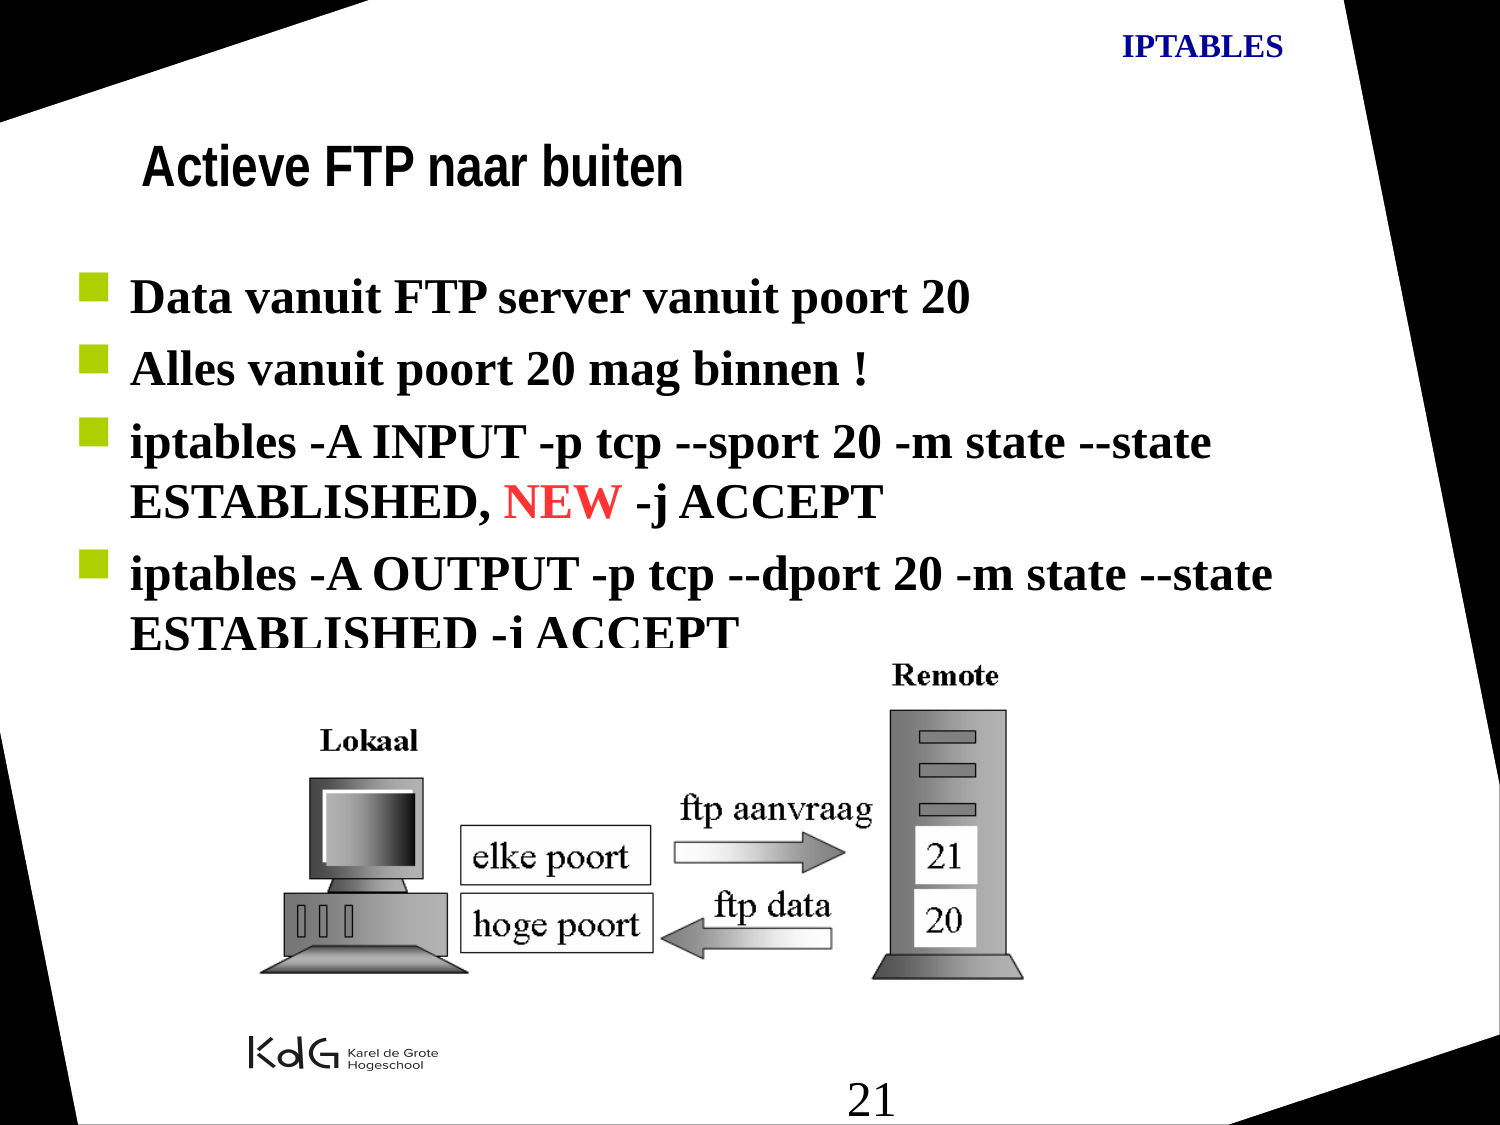

Actieve FTP naar buiten
Data vanuit FTP server vanuit poort 20
Alles vanuit poort 20 mag binnen !
iptables -A INPUT -p tcp --sport 20 -m state --state ESTABLISHED, NEW -j ACCEPT
iptables -A OUTPUT -p tcp --dport 20 -m state --state ESTABLISHED -j ACCEPT